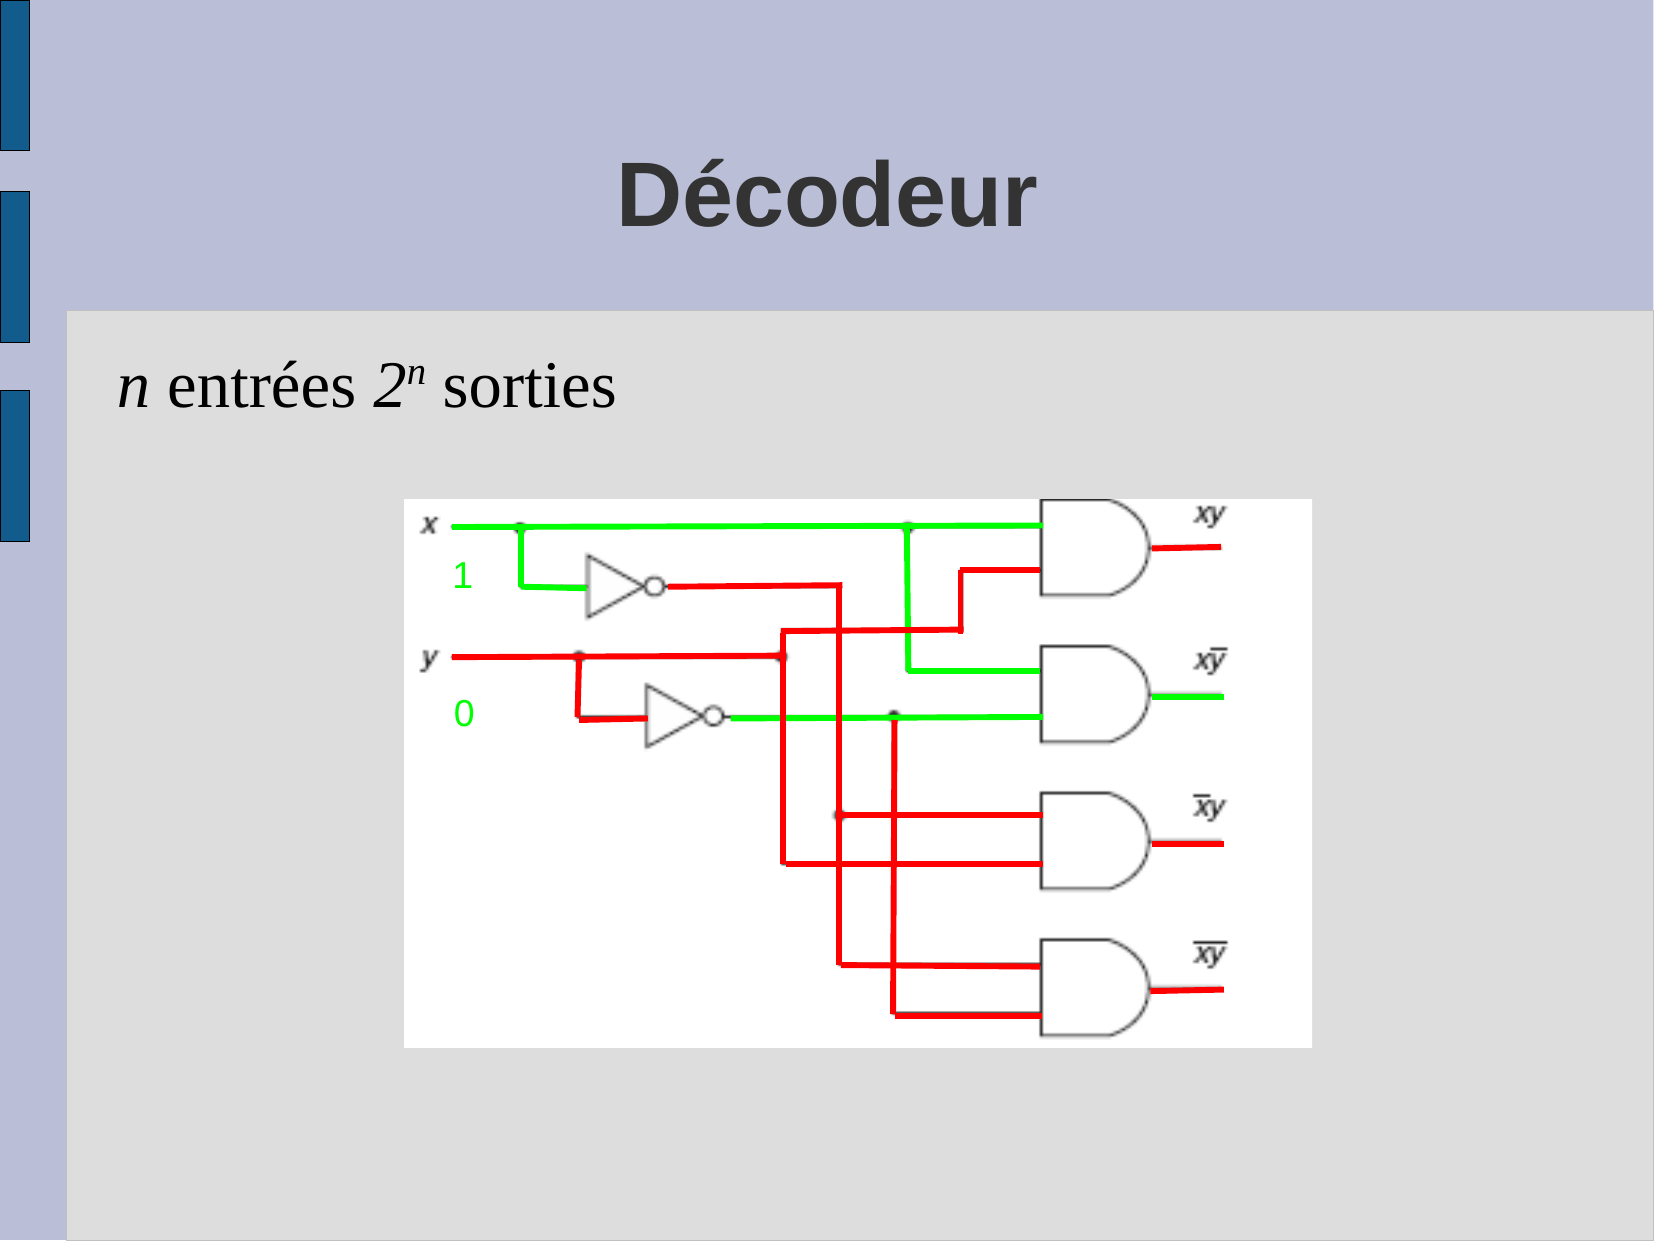

# Décodeur
n entrées 2n sorties
1
0